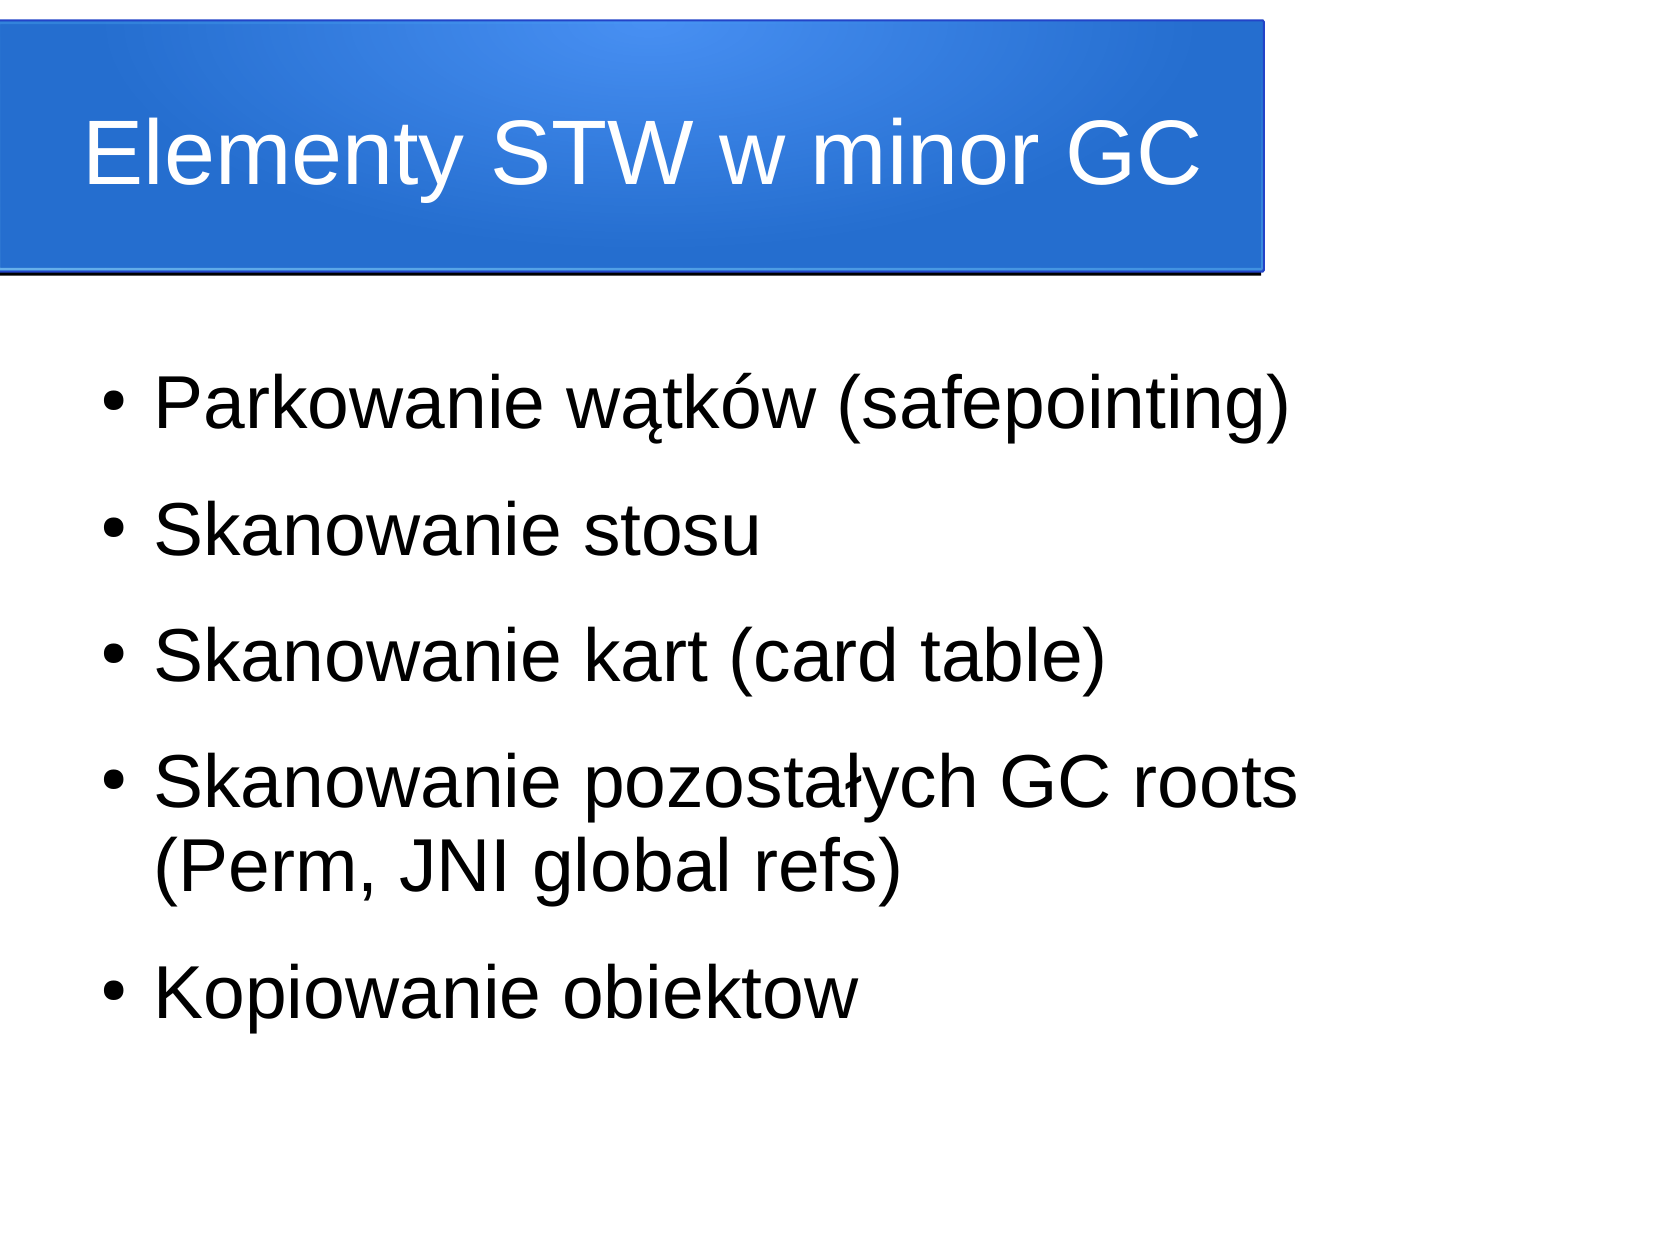

# Elementy STW w minor GC
Parkowanie wątków (safepointing)
Skanowanie stosu
Skanowanie kart (card table)
Skanowanie pozostałych GC roots (Perm, JNI global refs)
Kopiowanie obiektow